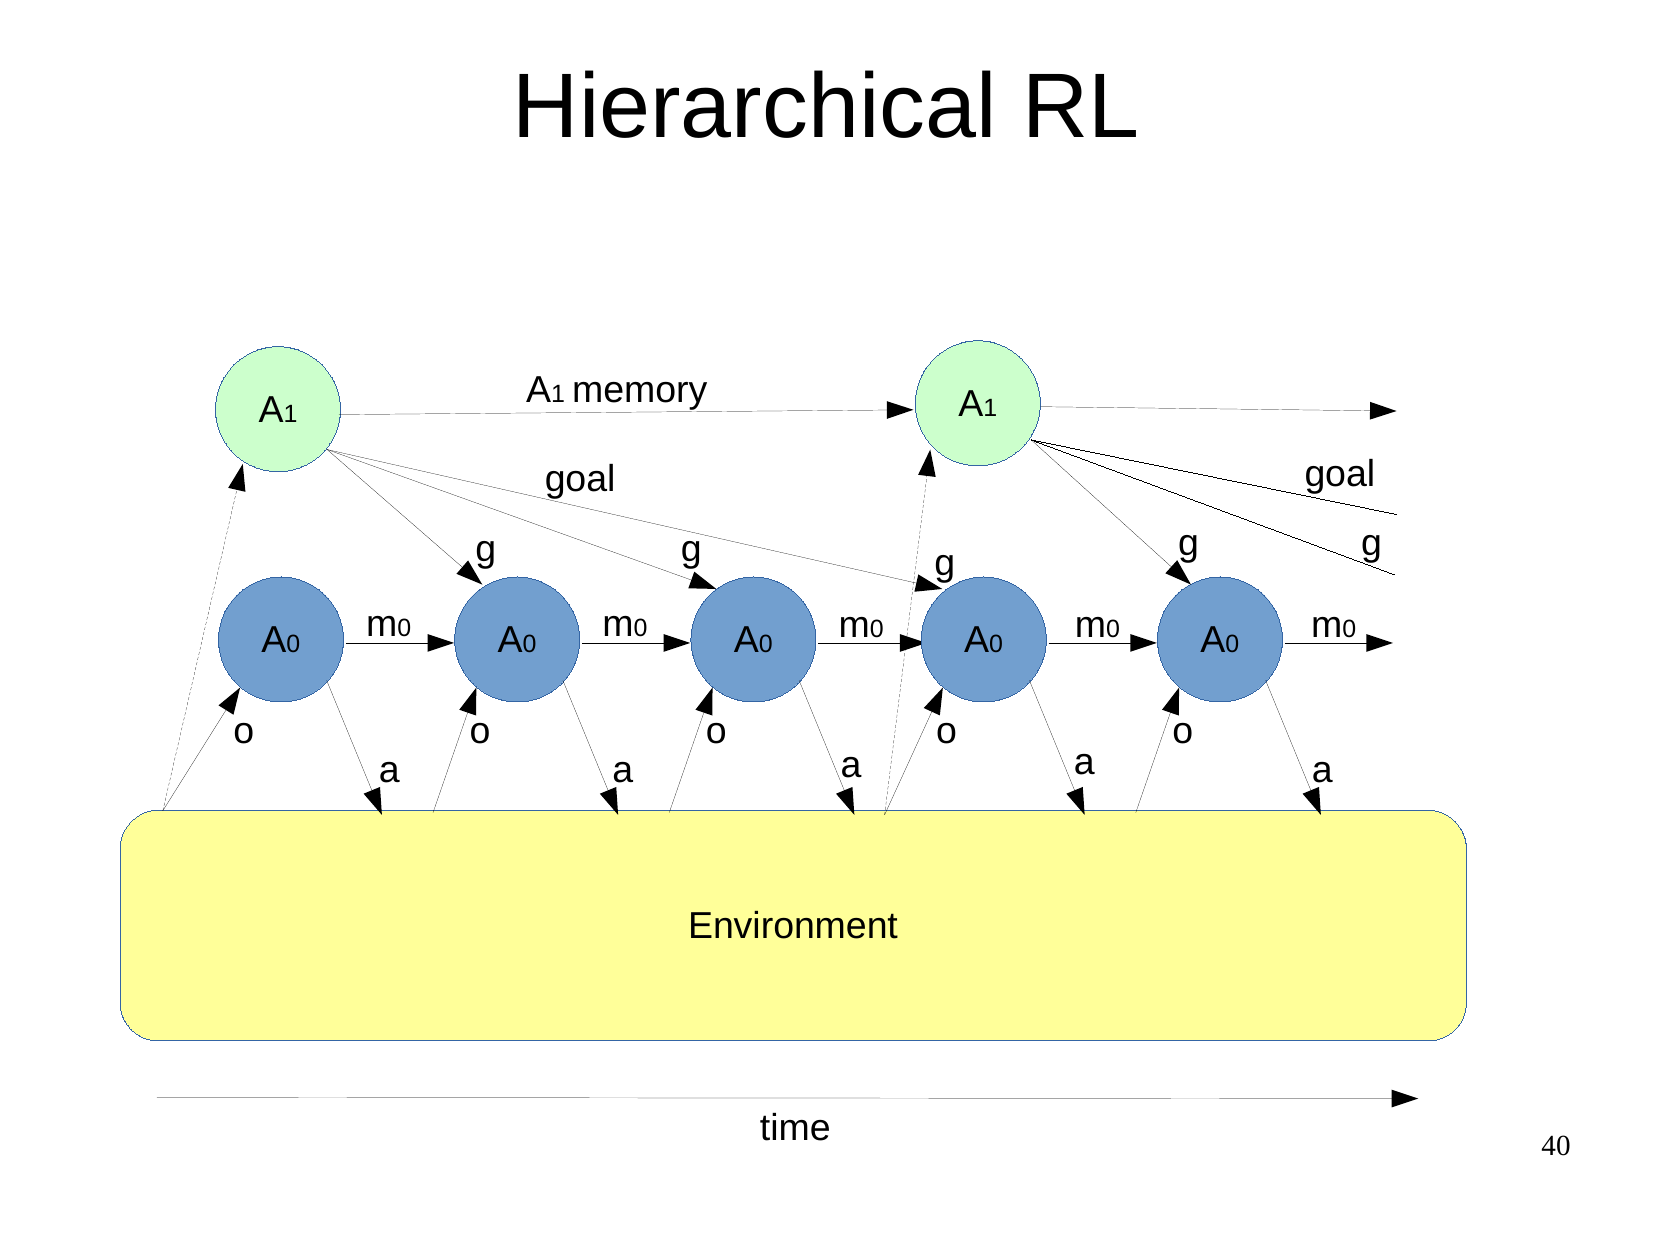

# Hierarchical RL
A1
A1
A1 memory
goal
goal
g
g
g
g
g
A0
A0
A0
A0
A0
m0
m0
m0
m0
m0
o
o
o
o
o
a
a
a
a
a
Environment
time
40